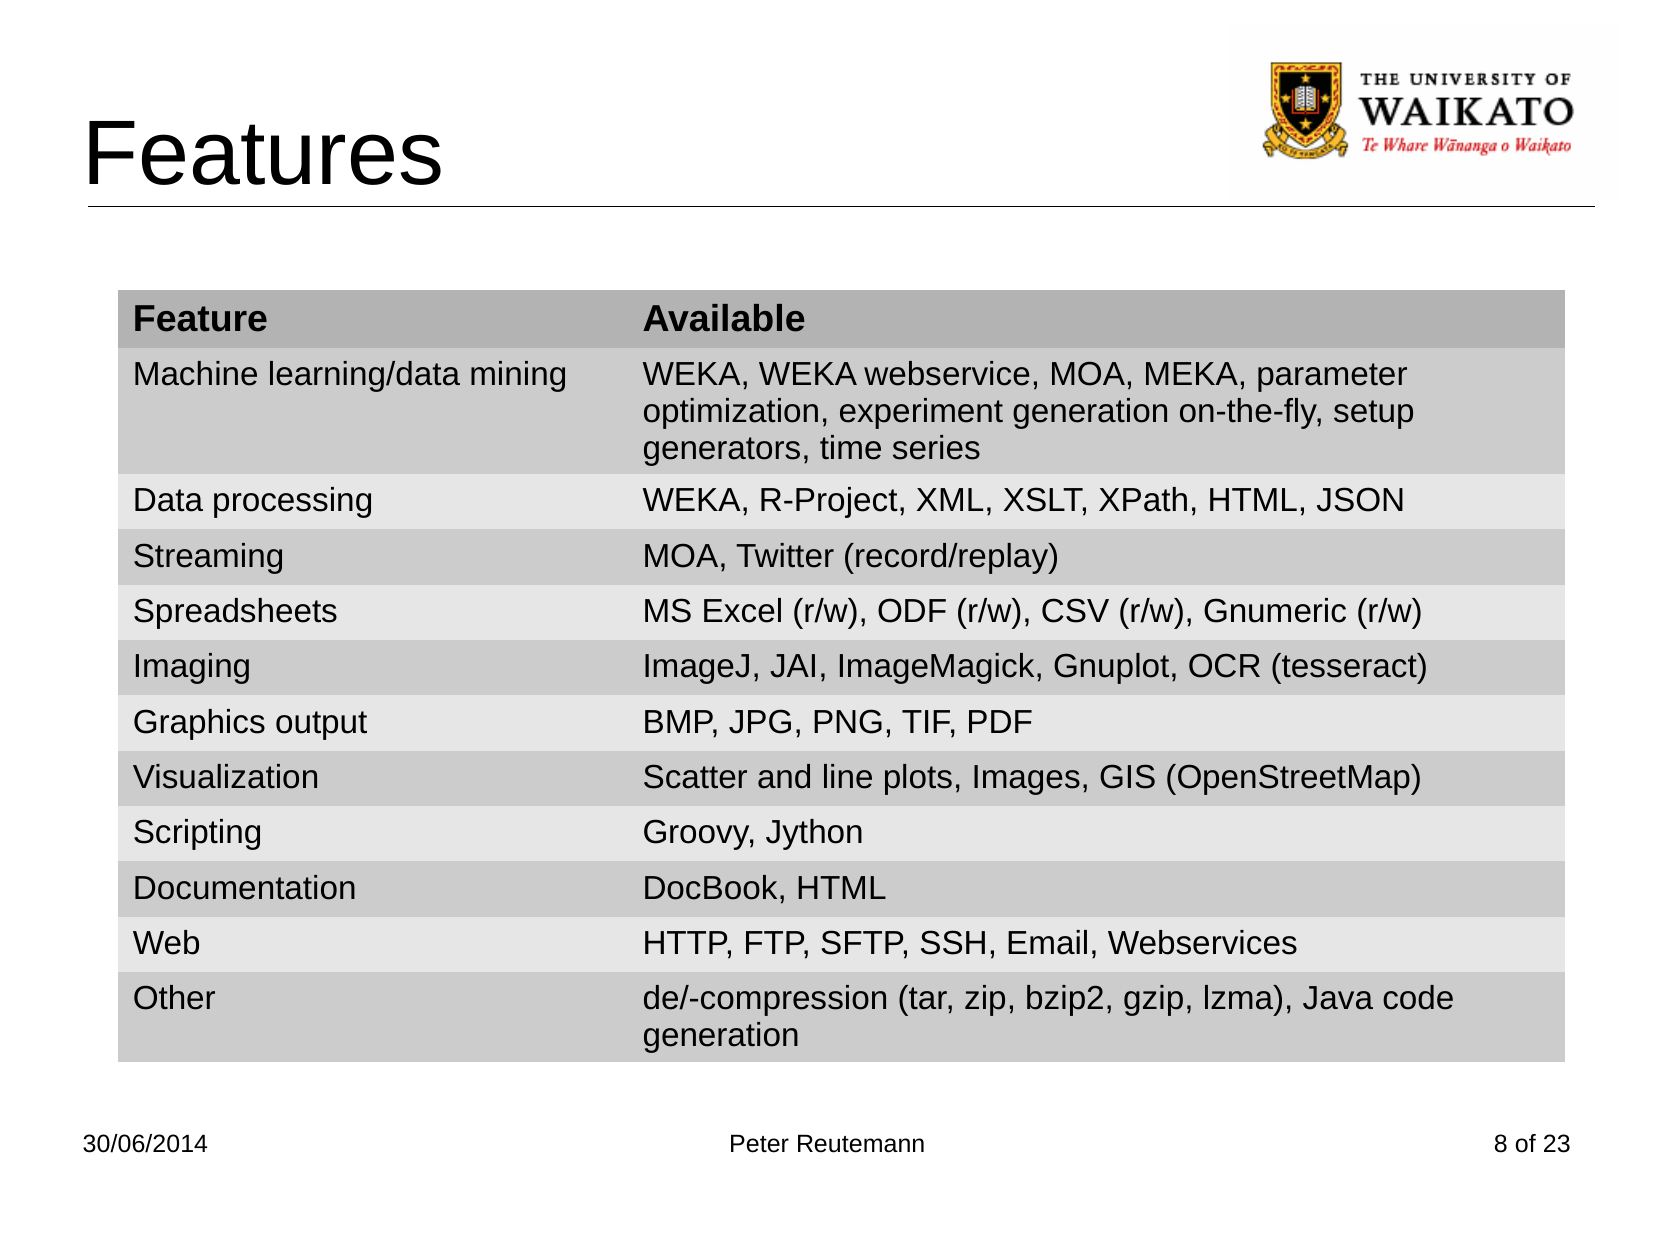

# Features
| Feature | Available |
| --- | --- |
| Machine learning/data mining | WEKA, WEKA webservice, MOA, MEKA, parameter optimization, experiment generation on-the-fly, setup generators, time series |
| Data processing | WEKA, R-Project, XML, XSLT, XPath, HTML, JSON |
| Streaming | MOA, Twitter (record/replay) |
| Spreadsheets | MS Excel (r/w), ODF (r/w), CSV (r/w), Gnumeric (r/w) |
| Imaging | ImageJ, JAI, ImageMagick, Gnuplot, OCR (tesseract) |
| Graphics output | BMP, JPG, PNG, TIF, PDF |
| Visualization | Scatter and line plots, Images, GIS (OpenStreetMap) |
| Scripting | Groovy, Jython |
| Documentation | DocBook, HTML |
| Web | HTTP, FTP, SFTP, SSH, Email, Webservices |
| Other | de/-compression (tar, zip, bzip2, gzip, lzma), Java code generation |
30/06/2014
Peter Reutemann
8